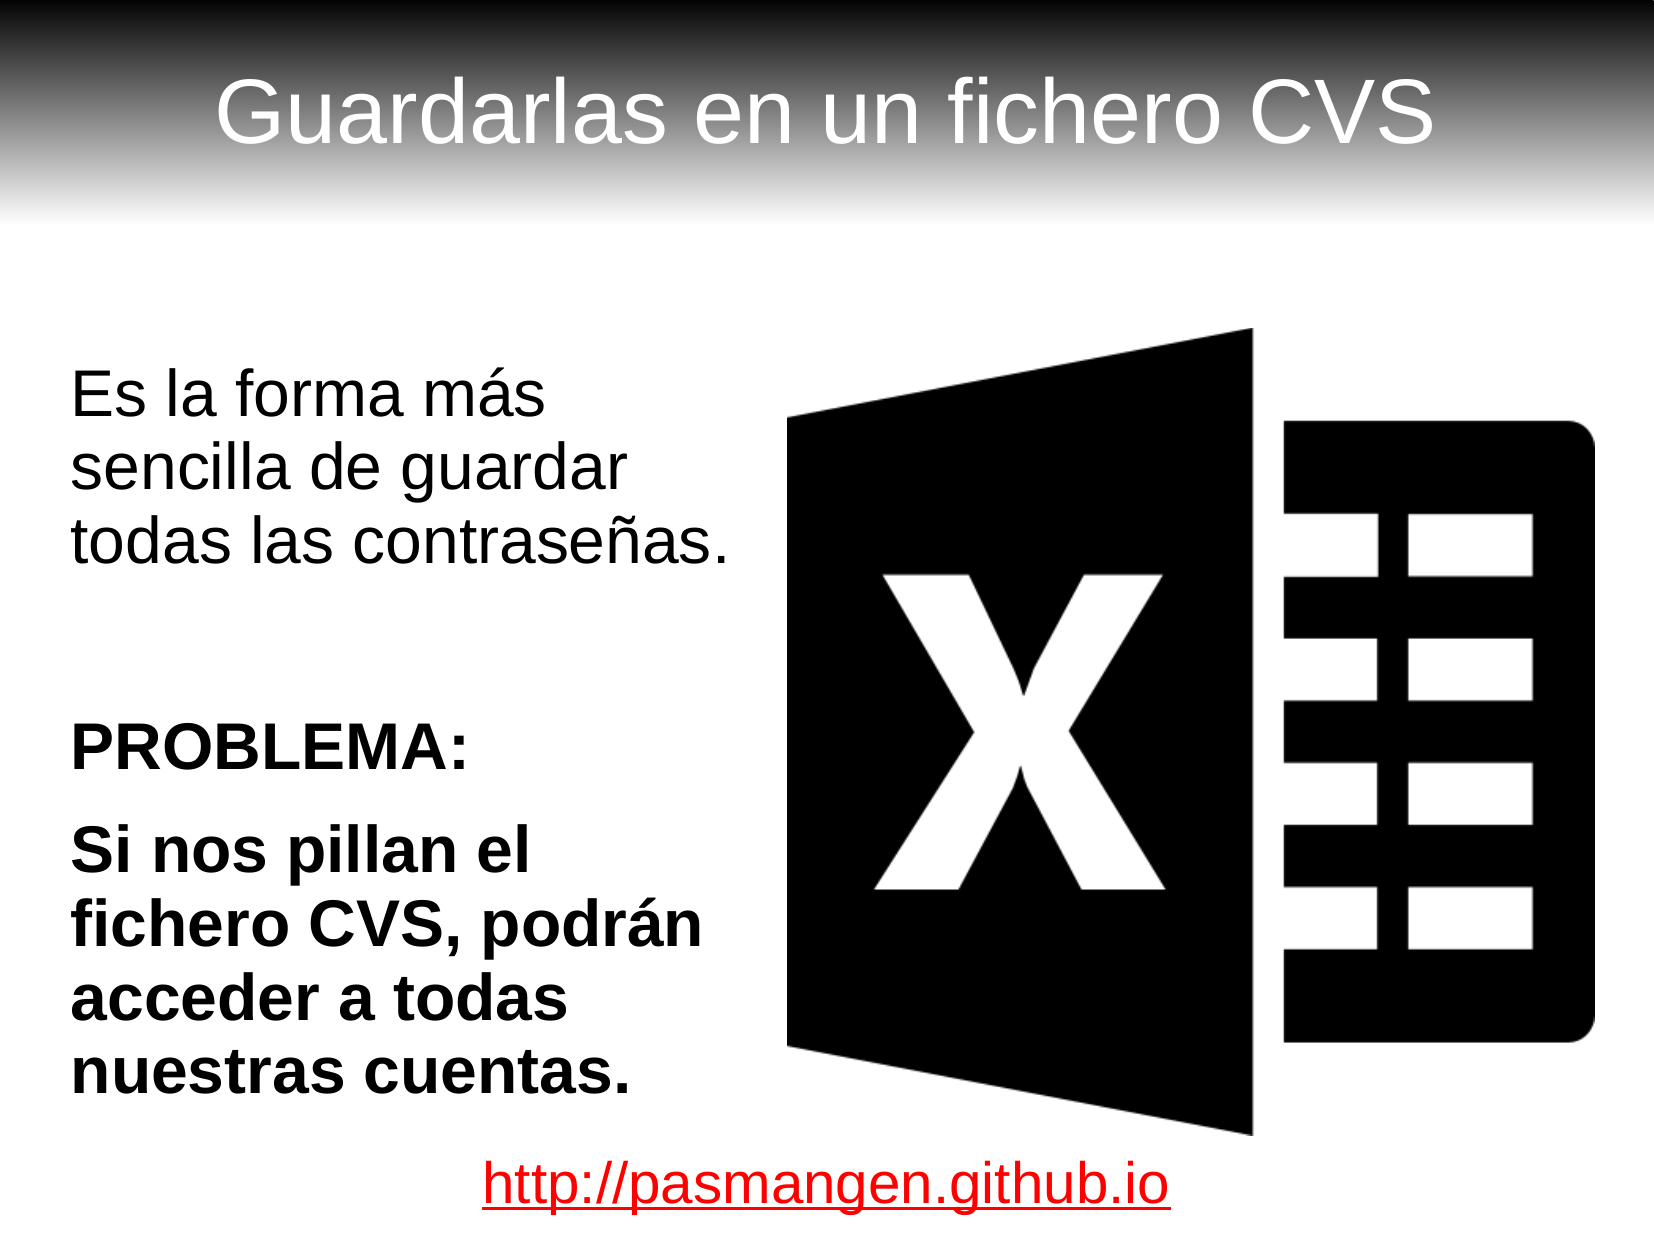

# Guardarlas en un fichero CVS
Es la forma más sencilla de guardar todas las contraseñas.
PROBLEMA:
Si nos pillan el fichero CVS, podrán acceder a todas nuestras cuentas.
http://pasmangen.github.io